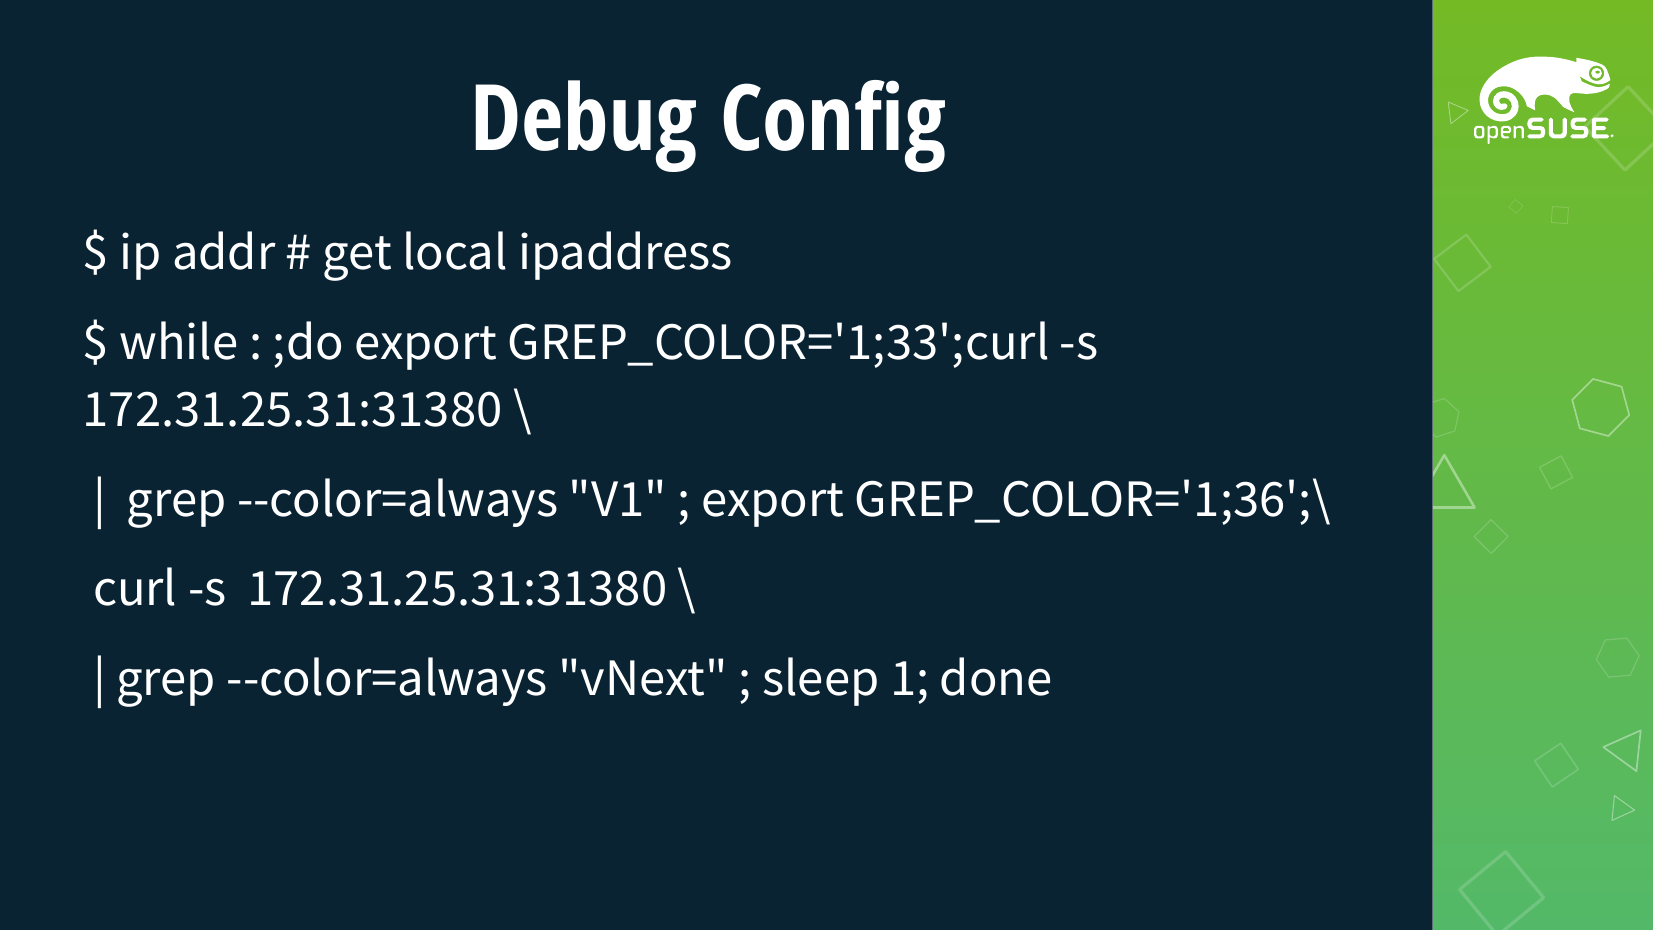

# Debug Config
$ ip addr # get local ipaddress
$ while : ;do export GREP_COLOR='1;33';curl -s 172.31.25.31:31380 \
 | grep --color=always "V1" ; export GREP_COLOR='1;36';\
 curl -s 172.31.25.31:31380 \
 | grep --color=always "vNext" ; sleep 1; done